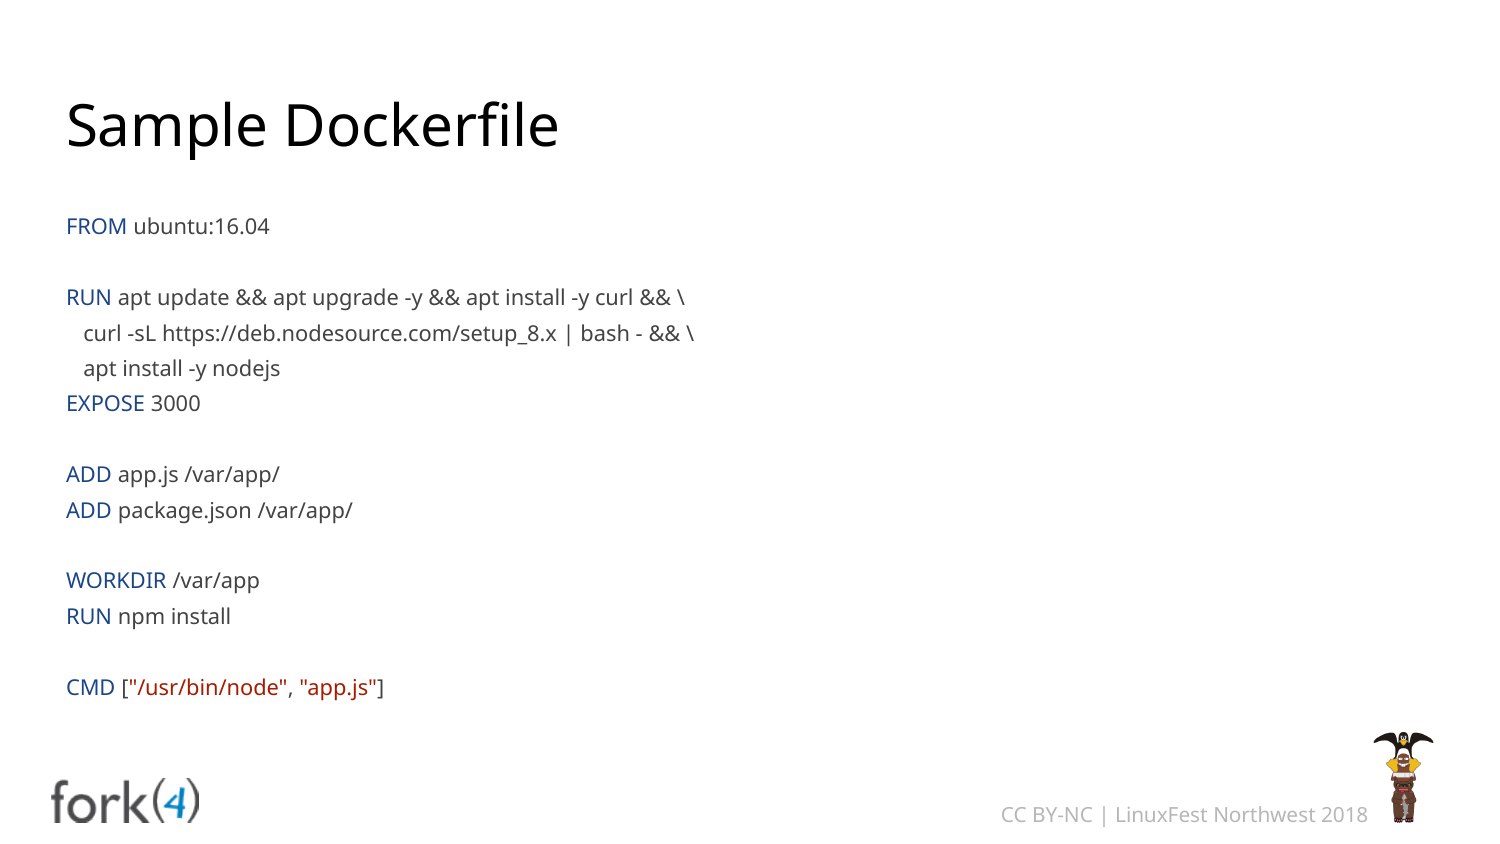

# Sample Dockerfile
FROM ubuntu:16.04
RUN apt update && apt upgrade -y && apt install -y curl && \
 curl -sL https://deb.nodesource.com/setup_8.x | bash - && \
 apt install -y nodejs
EXPOSE 3000
ADD app.js /var/app/
ADD package.json /var/app/
WORKDIR /var/app
RUN npm install
CMD ["/usr/bin/node", "app.js"]